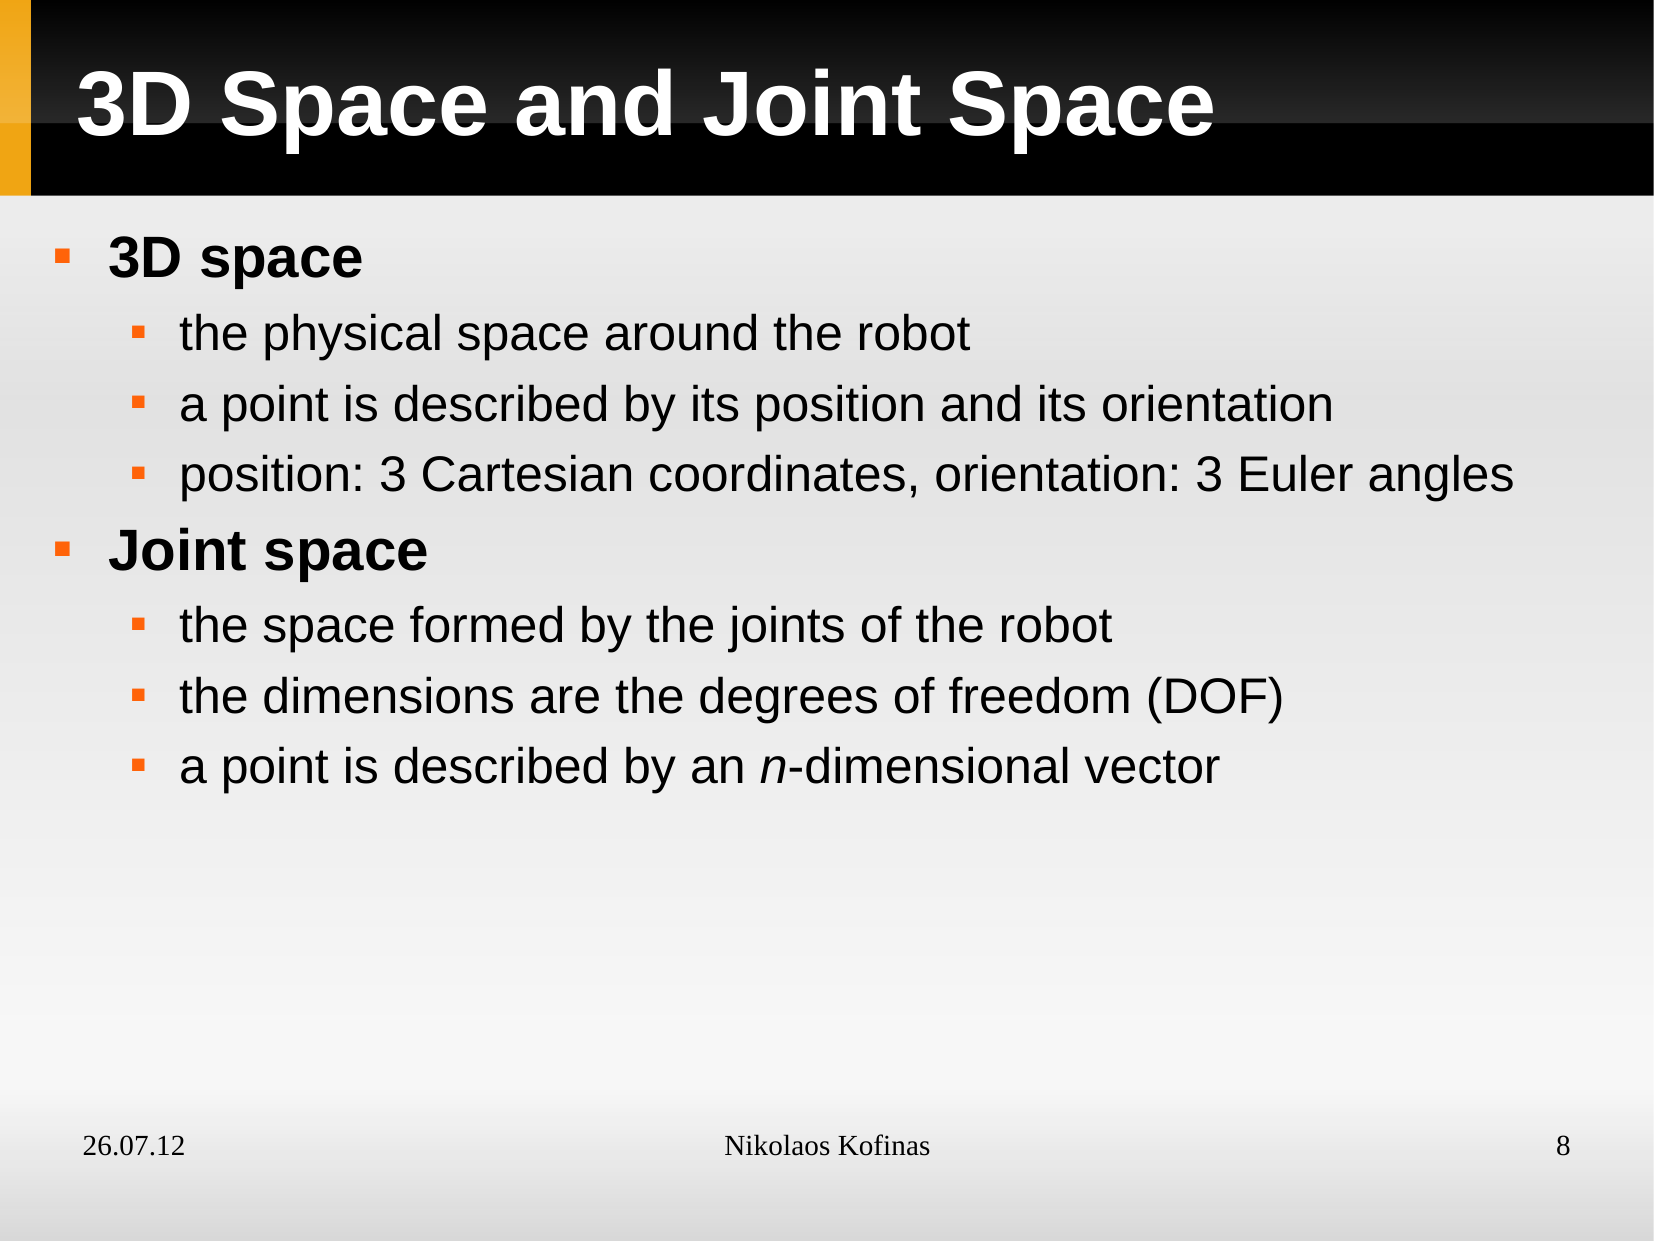

# 3D Space and Joint Space
3D space
the physical space around the robot
a point is described by its position and its orientation
position: 3 Cartesian coordinates, orientation: 3 Euler angles
Joint space
the space formed by the joints of the robot
the dimensions are the degrees of freedom (DOF)
a point is described by an n-dimensional vector
26.07.12
Νικόλαος Κοφινάς
8